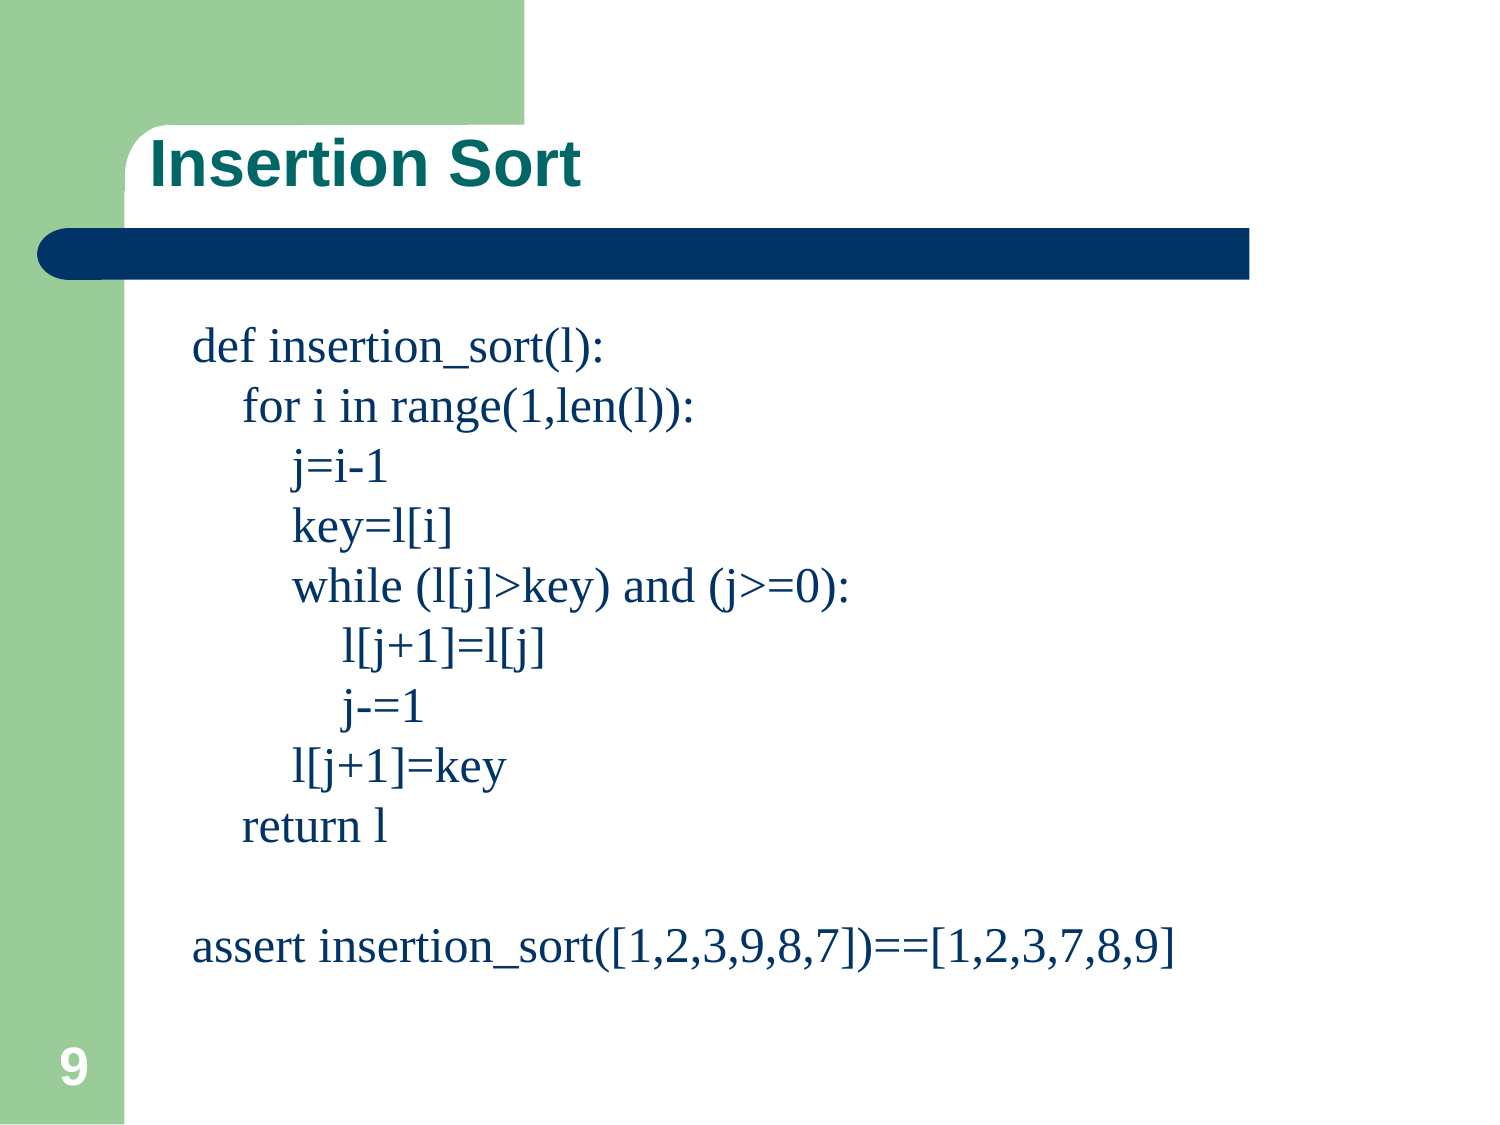

Insertion Sort
def insertion_sort(l):
 for i in range(1,len(l)):
 j=i-1
 key=l[i]
 while (l[j]>key) and (j>=0):
 l[j+1]=l[j]
 j-=1
 l[j+1]=key
 return l
assert insertion_sort([1,2,3,9,8,7])==[1,2,3,7,8,9]